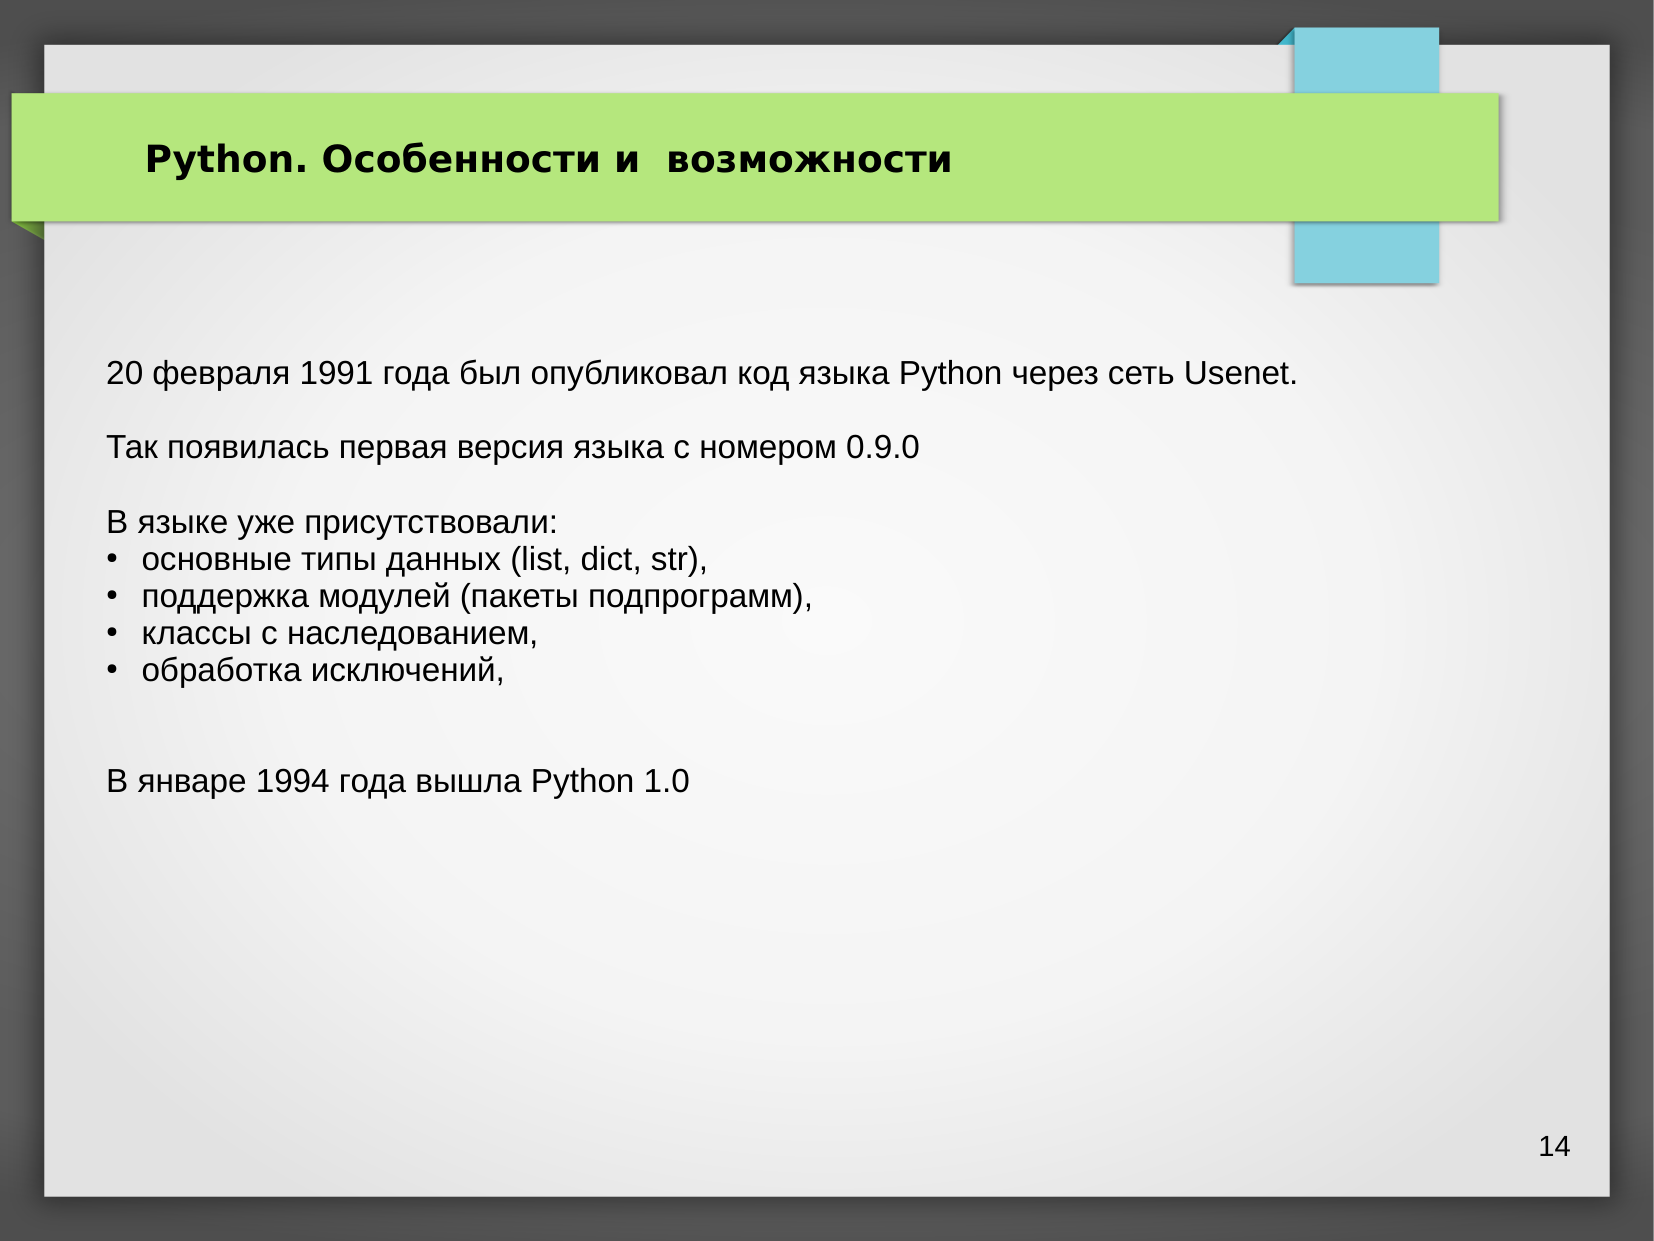

Python. Особенности и возможности
20 февраля 1991 года был опубликовал код языка Python через сеть Usenet.
Так появилась первая версия языка с номером 0.9.0
В языке уже присутствовали:
основные типы данных (list, dict, str),
поддержка модулей (пакеты подпрограмм),
классы с наследованием,
обработка исключений,
В январе 1994 года вышла Python 1.0
14